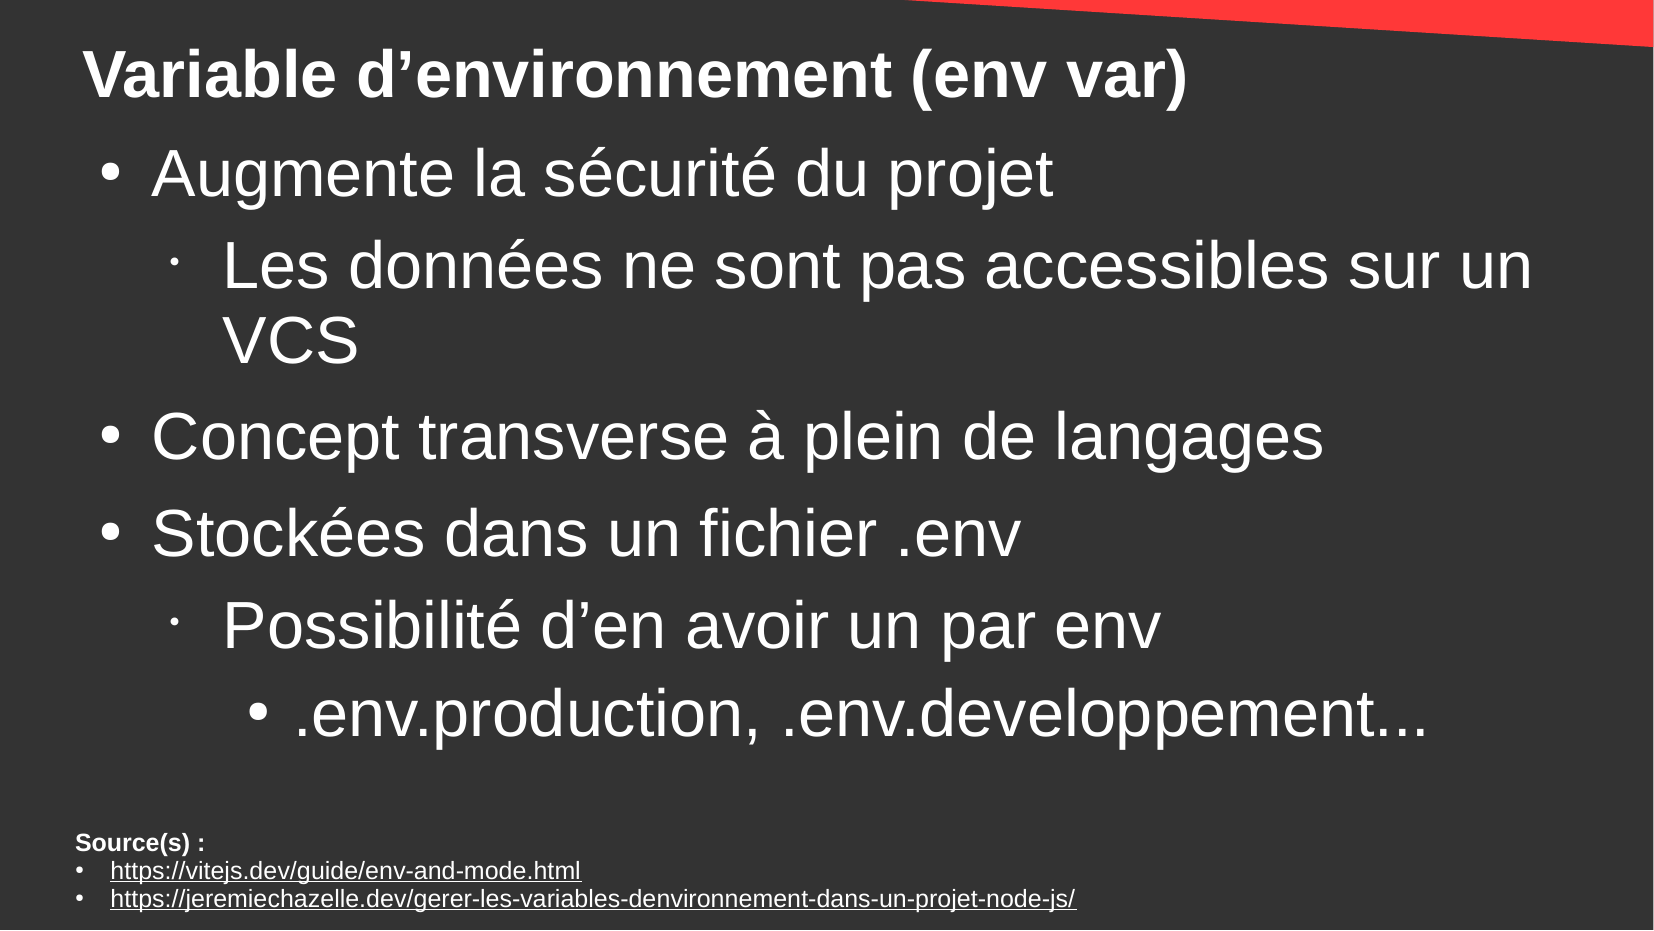

Variable d’environnement (env var)
# Augmente la sécurité du projet
Les données ne sont pas accessibles sur un VCS
Concept transverse à plein de langages
Stockées dans un fichier .env
Possibilité d’en avoir un par env
.env.production, .env.developpement...
Source(s) :
https://vitejs.dev/guide/env-and-mode.html
https://jeremiechazelle.dev/gerer-les-variables-denvironnement-dans-un-projet-node-js/